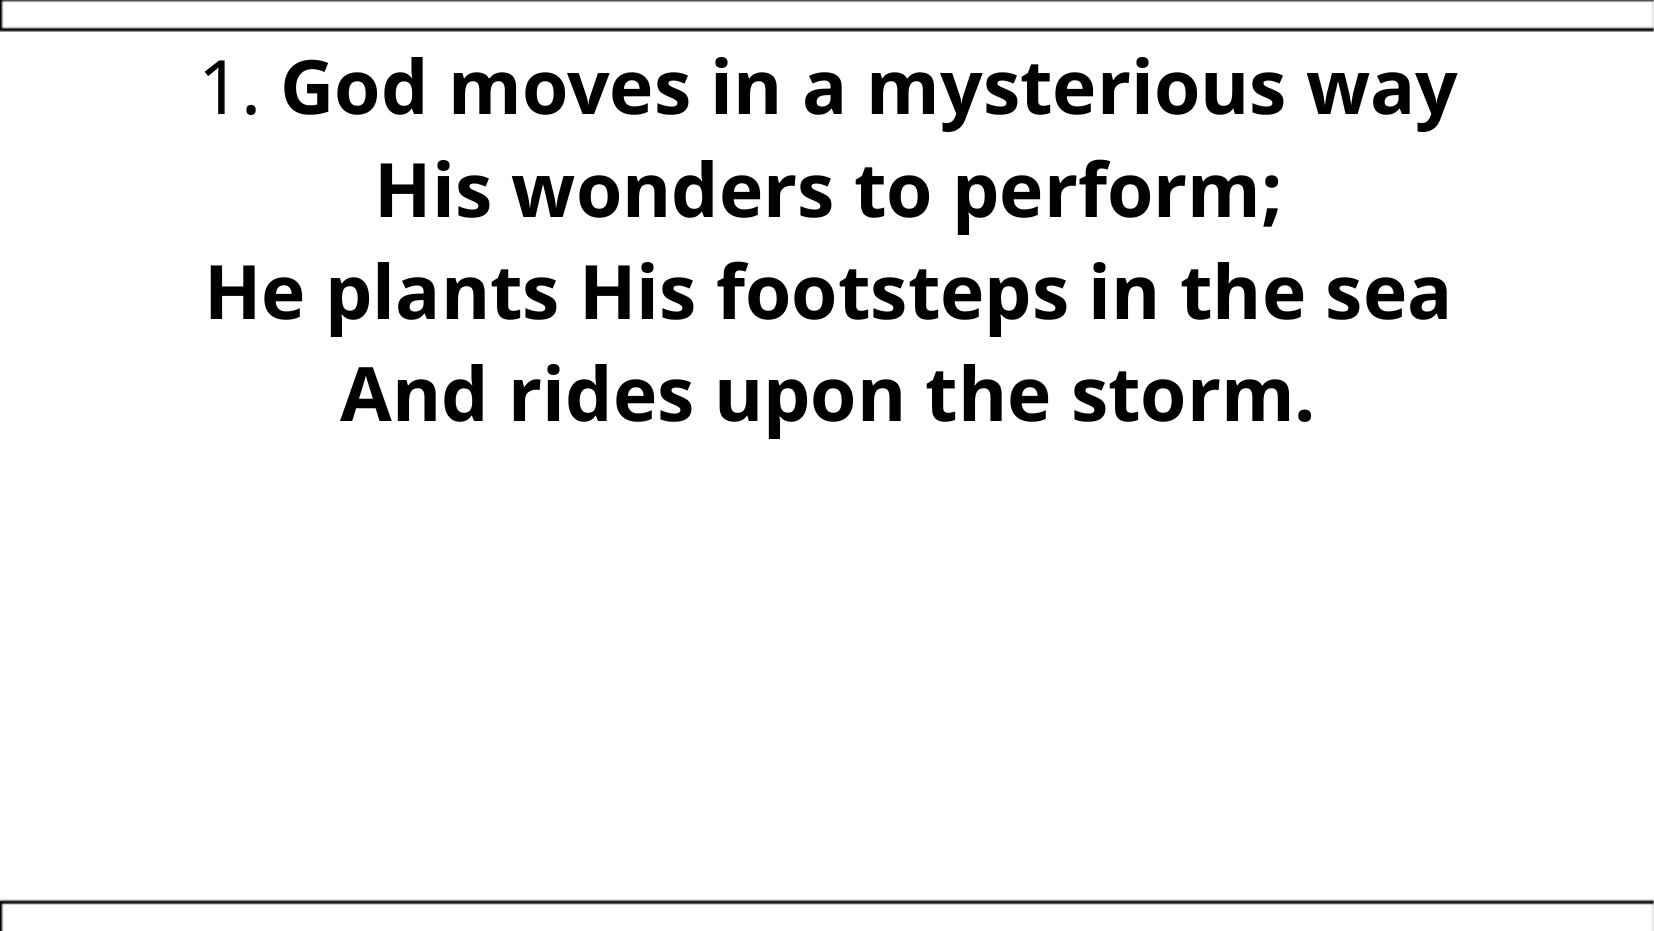

1. God moves in a mysterious way
His wonders to perform;
He plants His footsteps in the sea
And rides upon the storm.